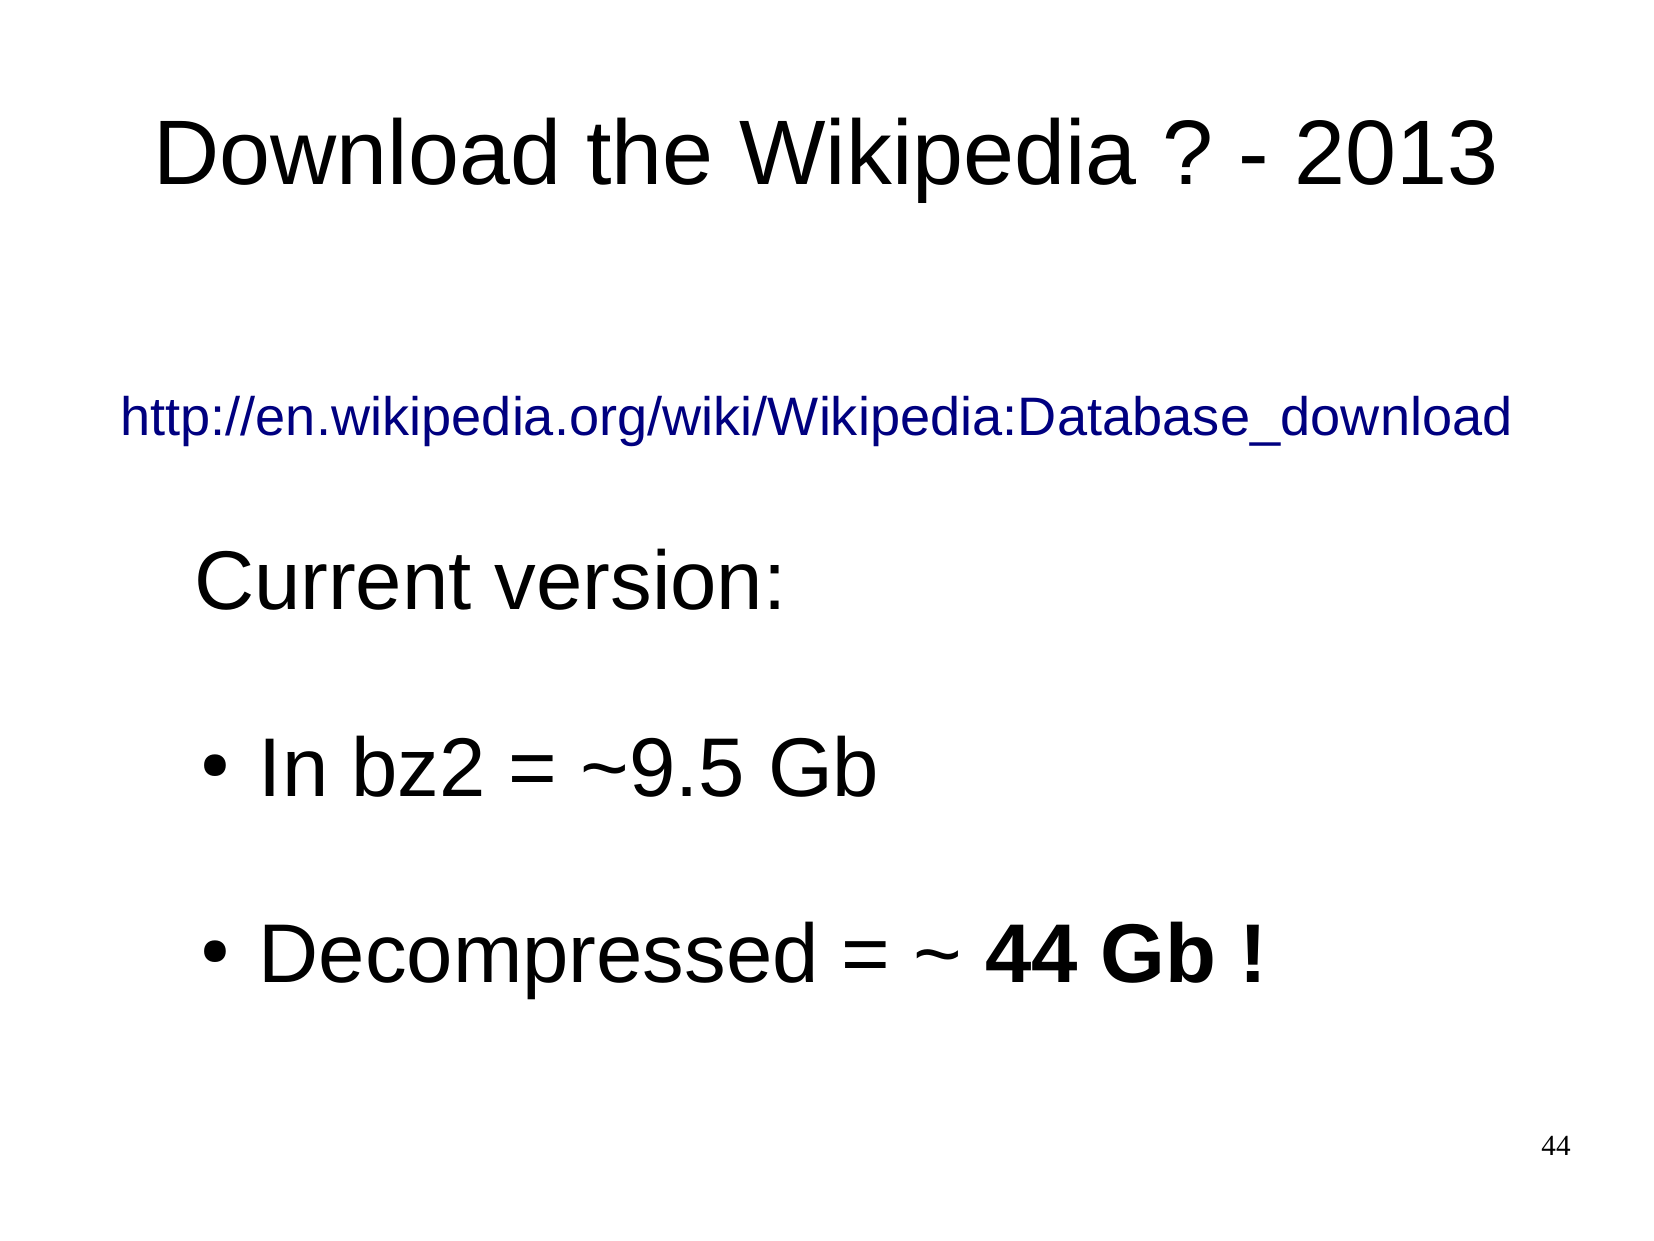

# Download the Wikipedia ? - 2013
http://en.wikipedia.org/wiki/Wikipedia:Database_download
Current version:
 In bz2 = ~9.5 Gb
 Decompressed = ~ 44 Gb !
44